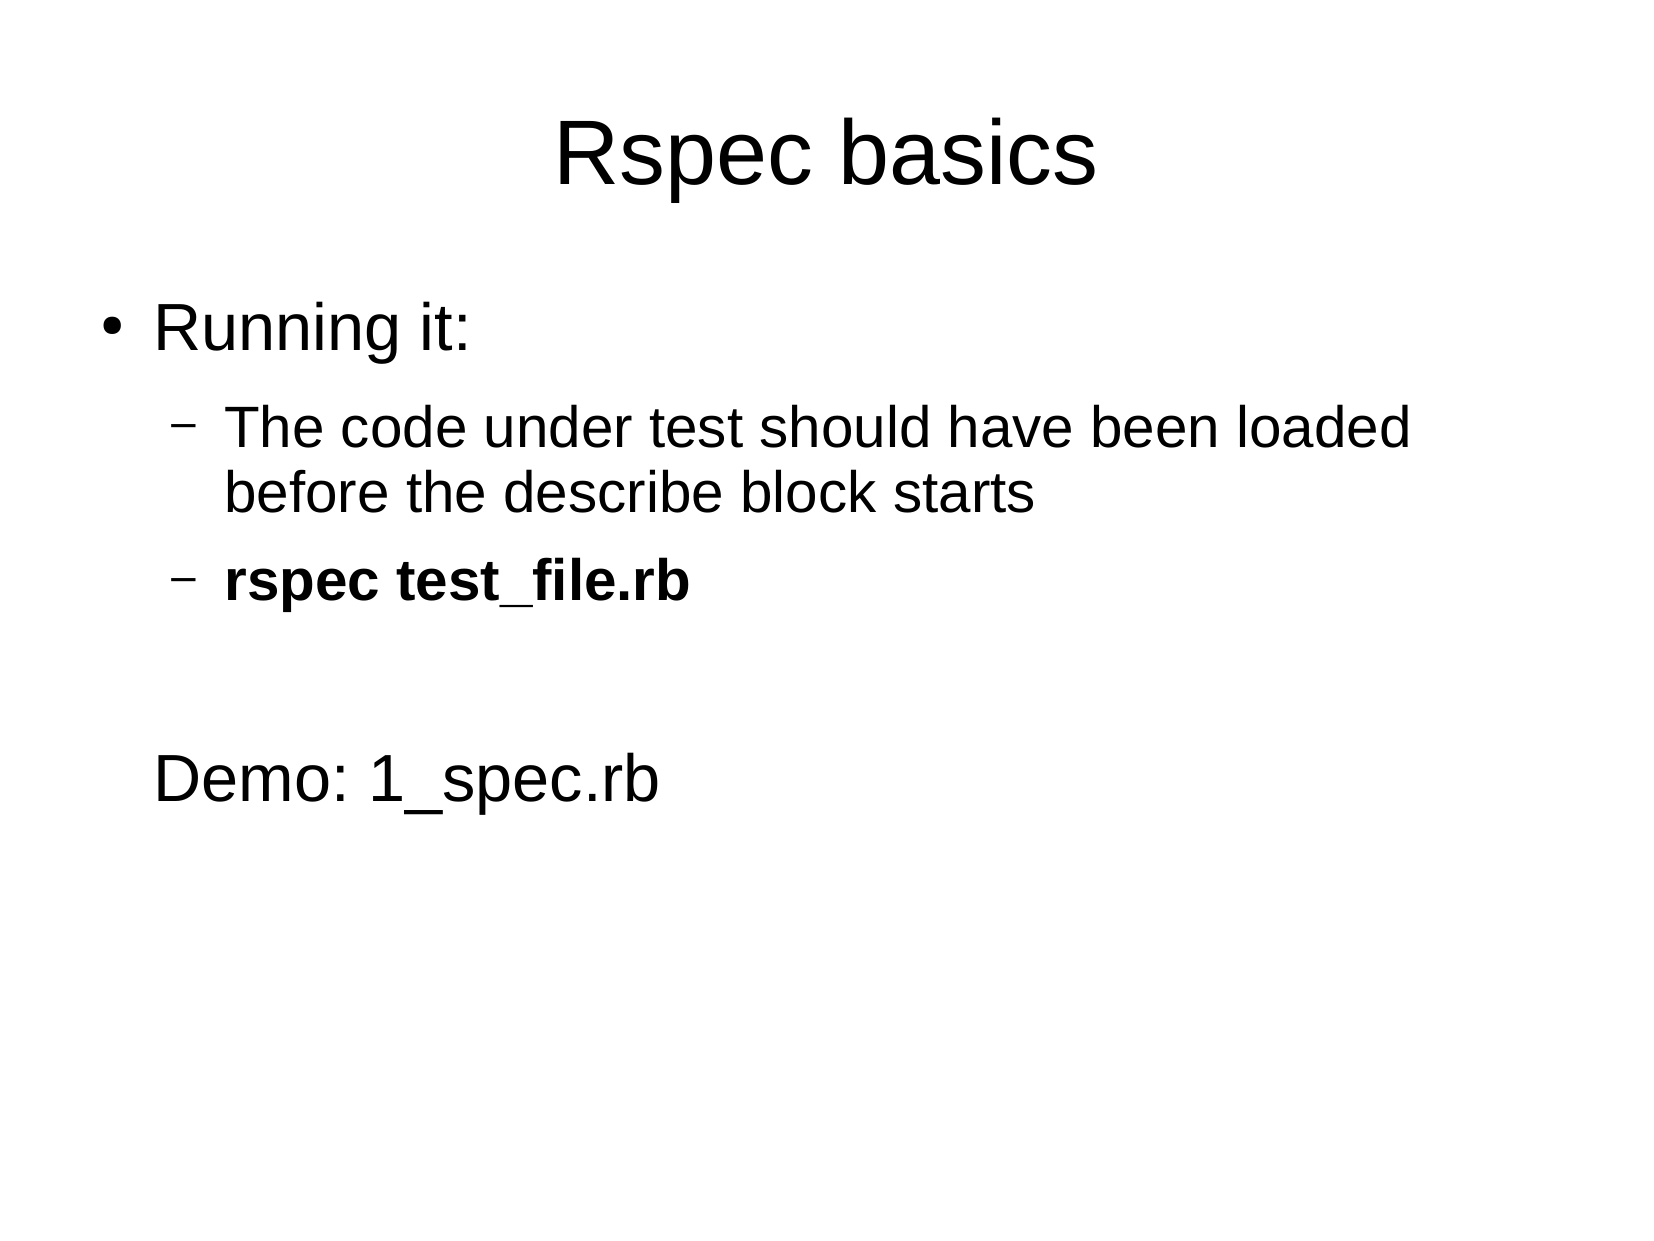

# Rspec basics
Running it:
The code under test should have been loaded before the describe block starts
rspec test_file.rb
Demo: 1_spec.rb